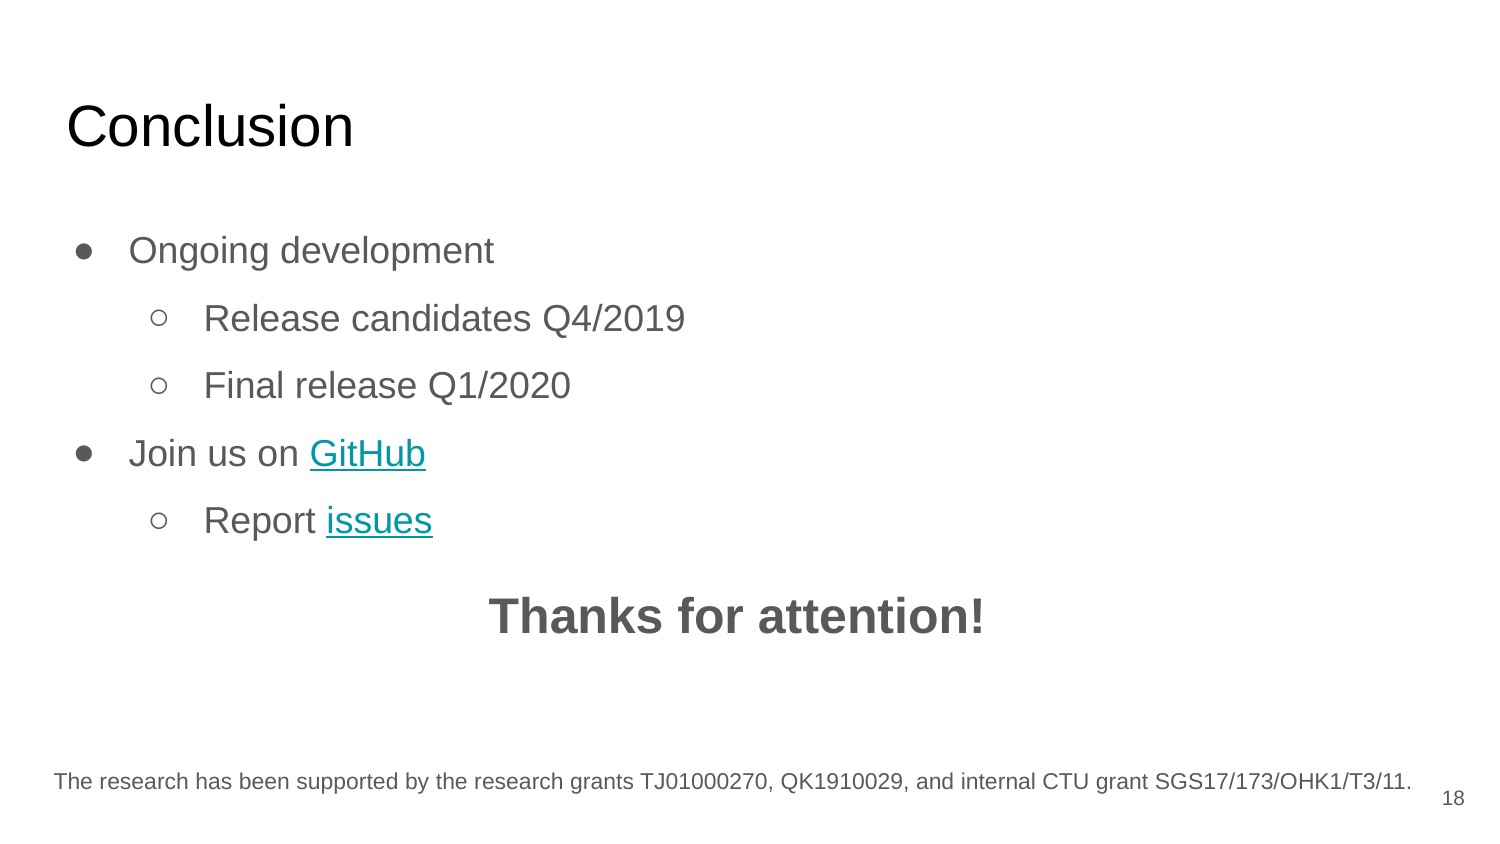

# Conclusion
Ongoing development
Release candidates Q4/2019
Final release Q1/2020
Join us on GitHub
Report issues
Thanks for attention!
The research has been supported by the research grants TJ01000270, QK1910029, and internal CTU grant SGS17/173/OHK1/T3/11.